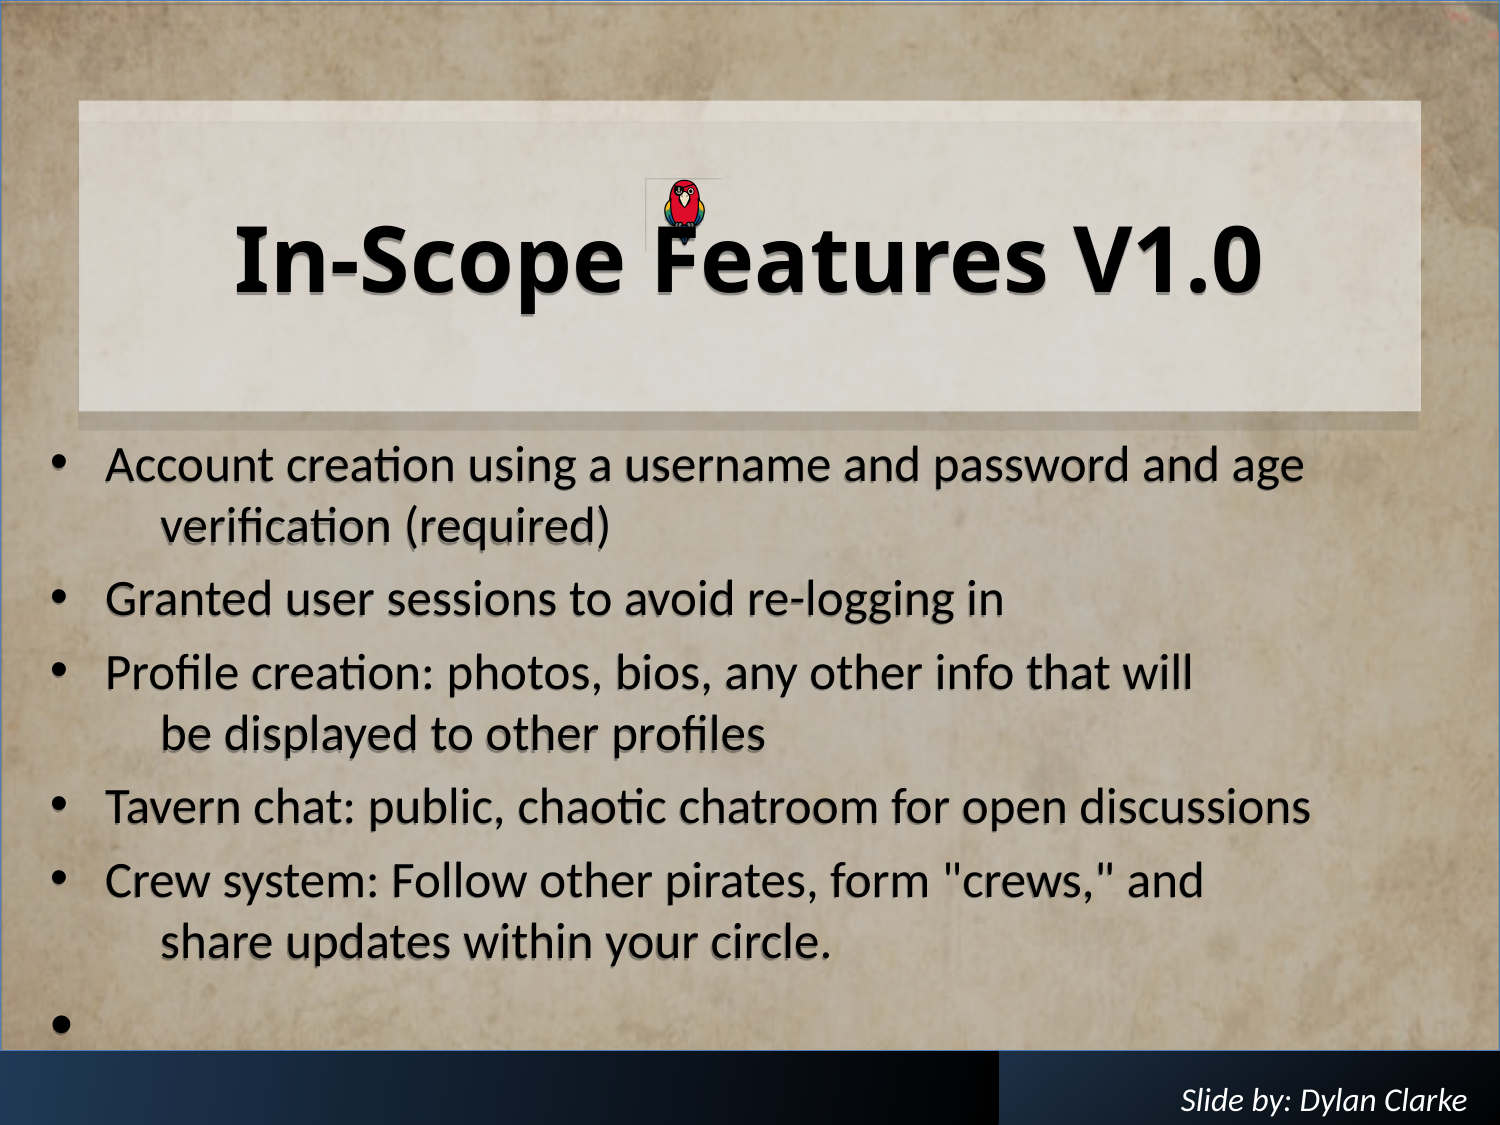

In-Scope Features V1.0
# Account creation using a username and password and age verification (required)
Granted user sessions to avoid re-logging in
Profile creation: photos, bios, any other info that will be displayed to other profiles
Tavern chat: public, chaotic chatroom for open discussions
Crew system: Follow other pirates, form "crews," and share updates within your circle.
Slide by: Dylan Clarke